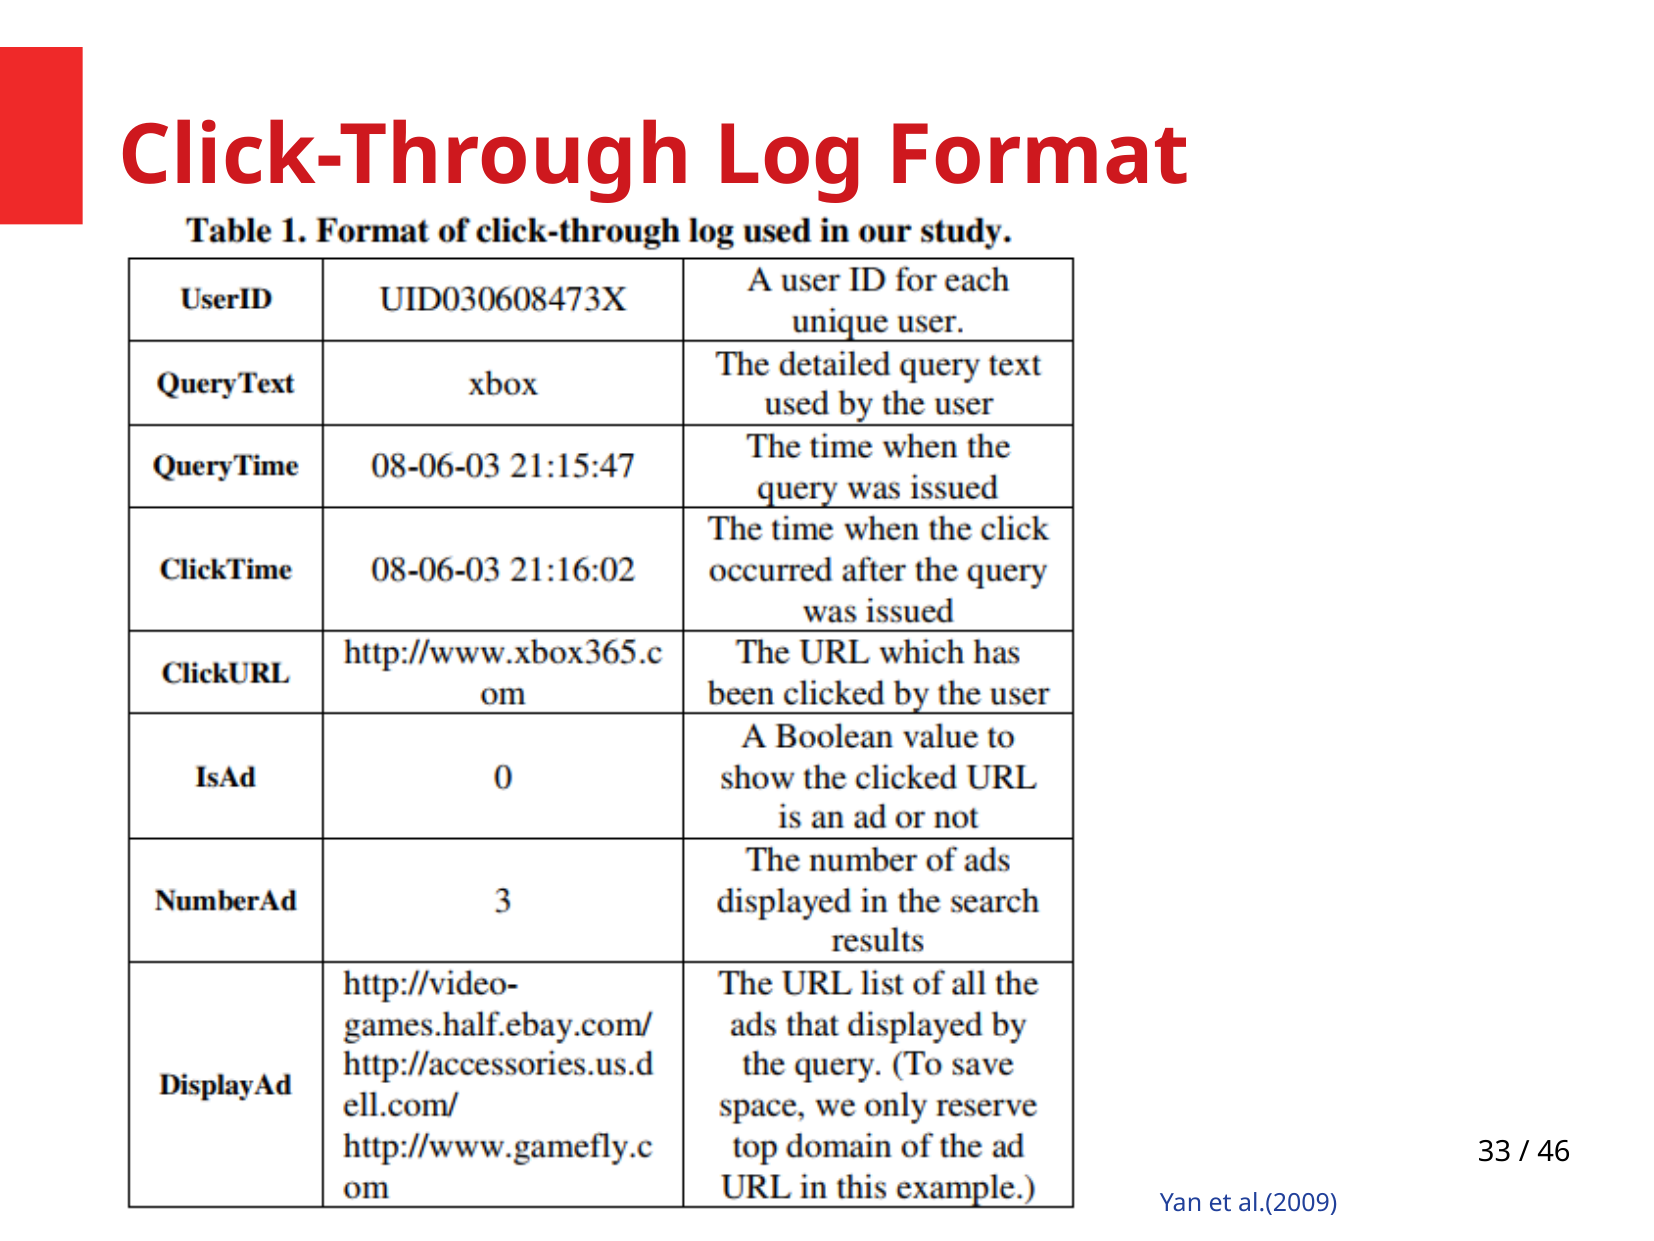

# Click-Through Log Format
33
Yan et al.(2009)